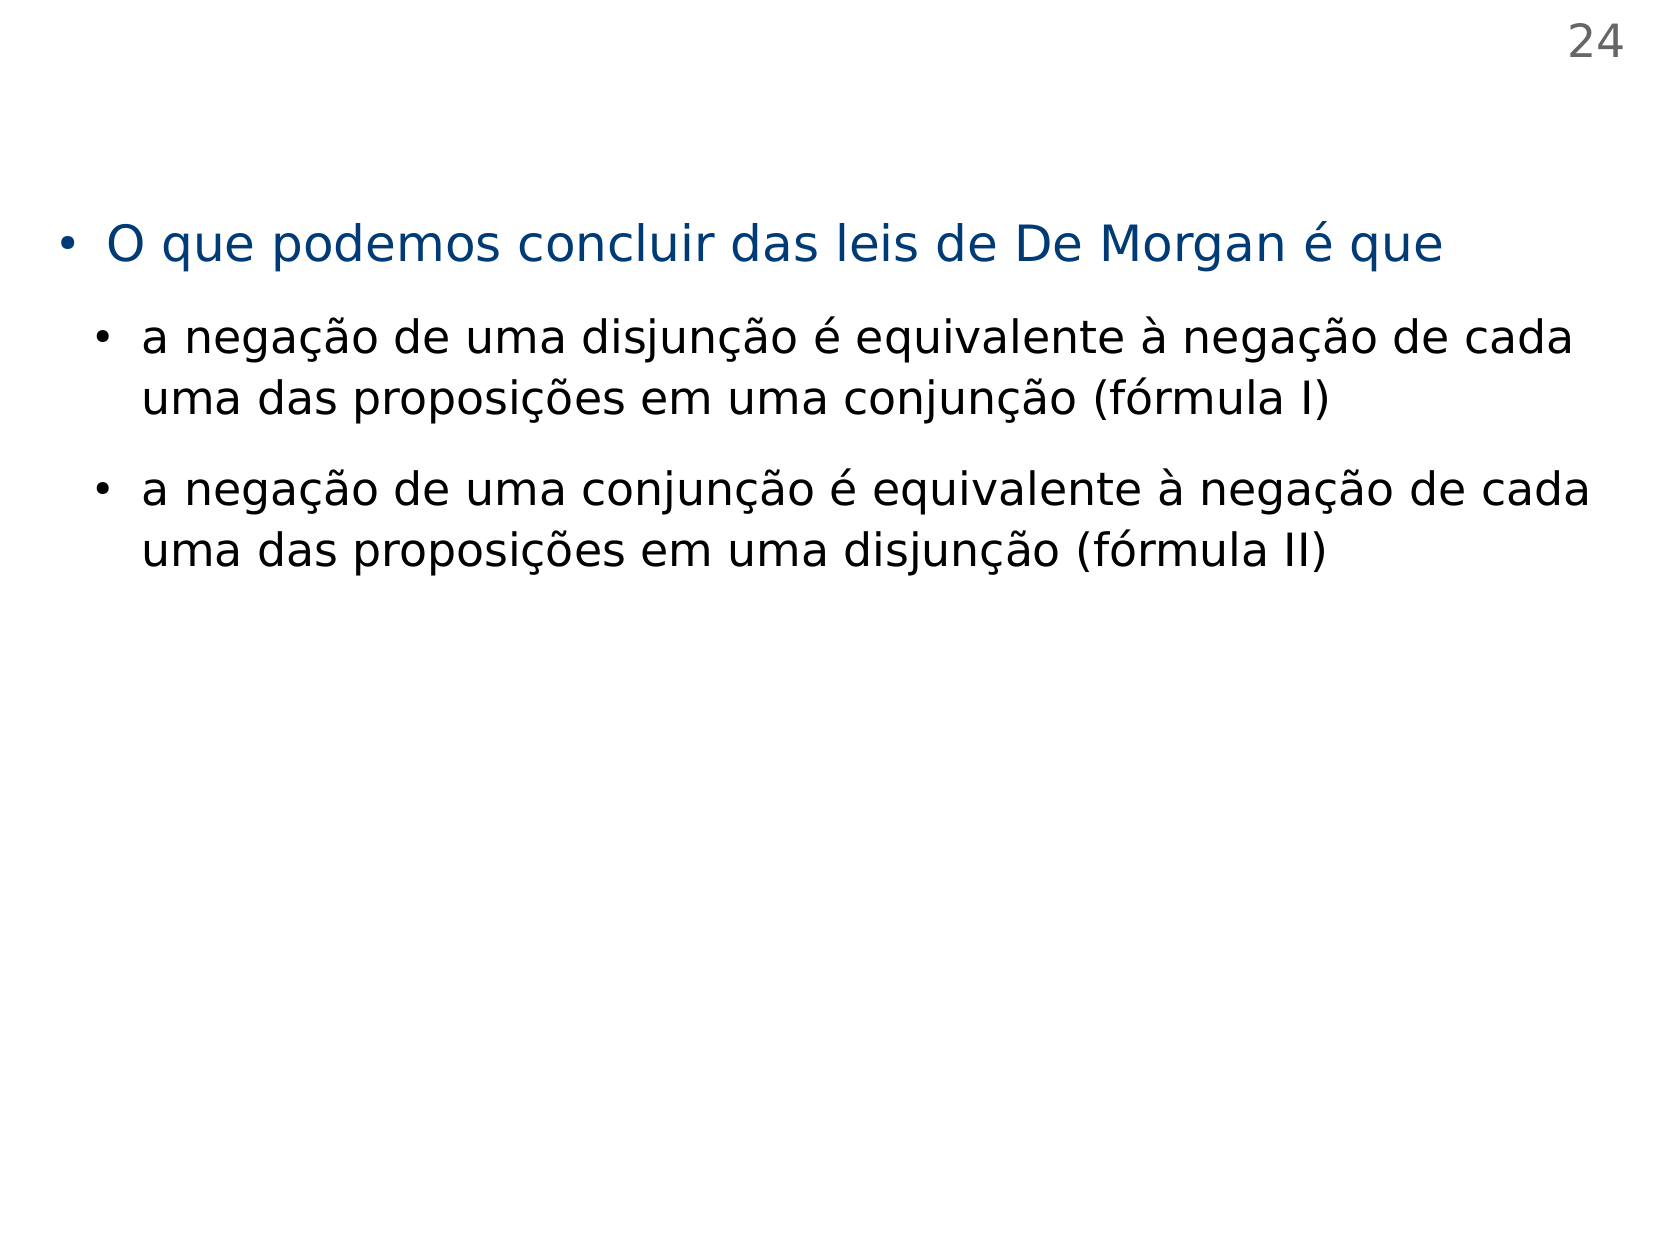

24
#
O que podemos concluir das leis de De Morgan é que
a negação de uma disjunção é equivalente à negação de cada uma das proposições em uma conjunção (fórmula I)
a negação de uma conjunção é equivalente à negação de cada uma das proposições em uma disjunção (fórmula II)